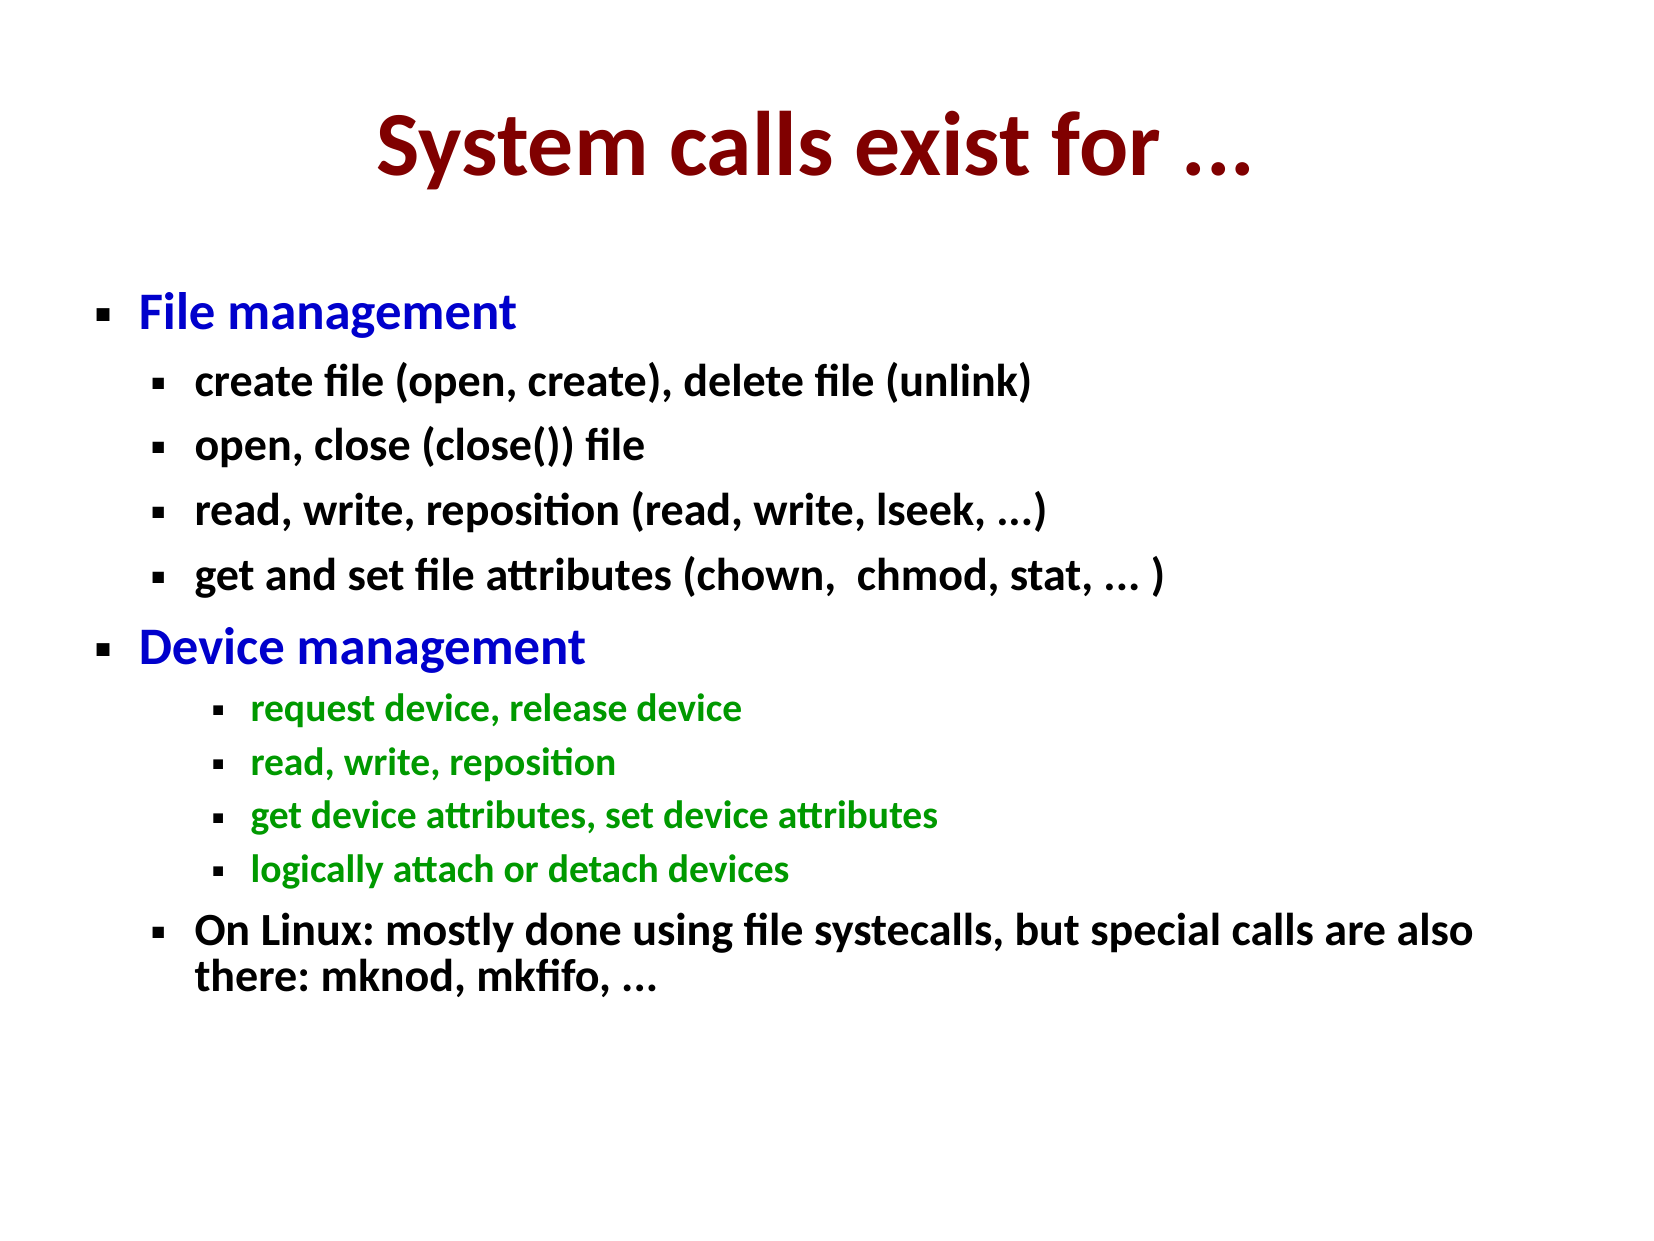

# System calls exist for ...
File management
create file (open, create), delete file (unlink)
open, close (close()) file
read, write, reposition (read, write, lseek, ...)
get and set file attributes (chown, chmod, stat, ... )
Device management
request device, release device
read, write, reposition
get device attributes, set device attributes
logically attach or detach devices
On Linux: mostly done using file systecalls, but special calls are also there: mknod, mkfifo, ...